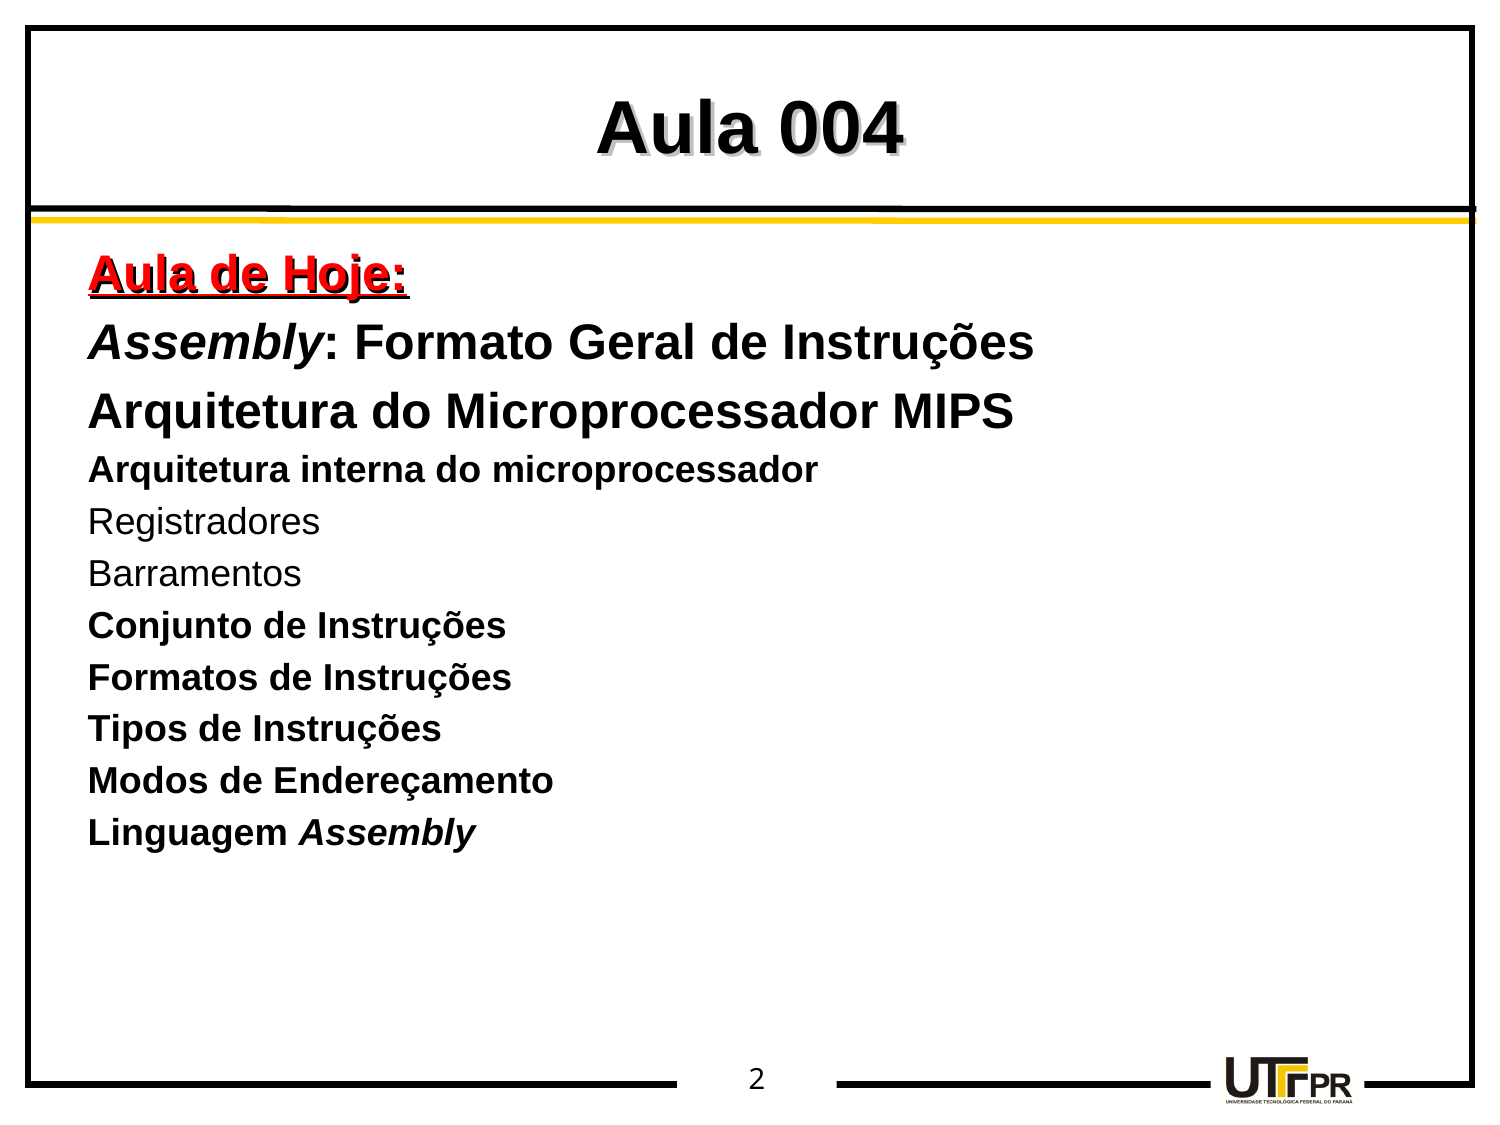

# Aula 004
Aula de Hoje:
Assembly: Formato Geral de Instruções
Arquitetura do Microprocessador MIPS
Arquitetura interna do microprocessador
Registradores
Barramentos
Conjunto de Instruções
Formatos de Instruções
Tipos de Instruções
Modos de Endereçamento
Linguagem Assembly